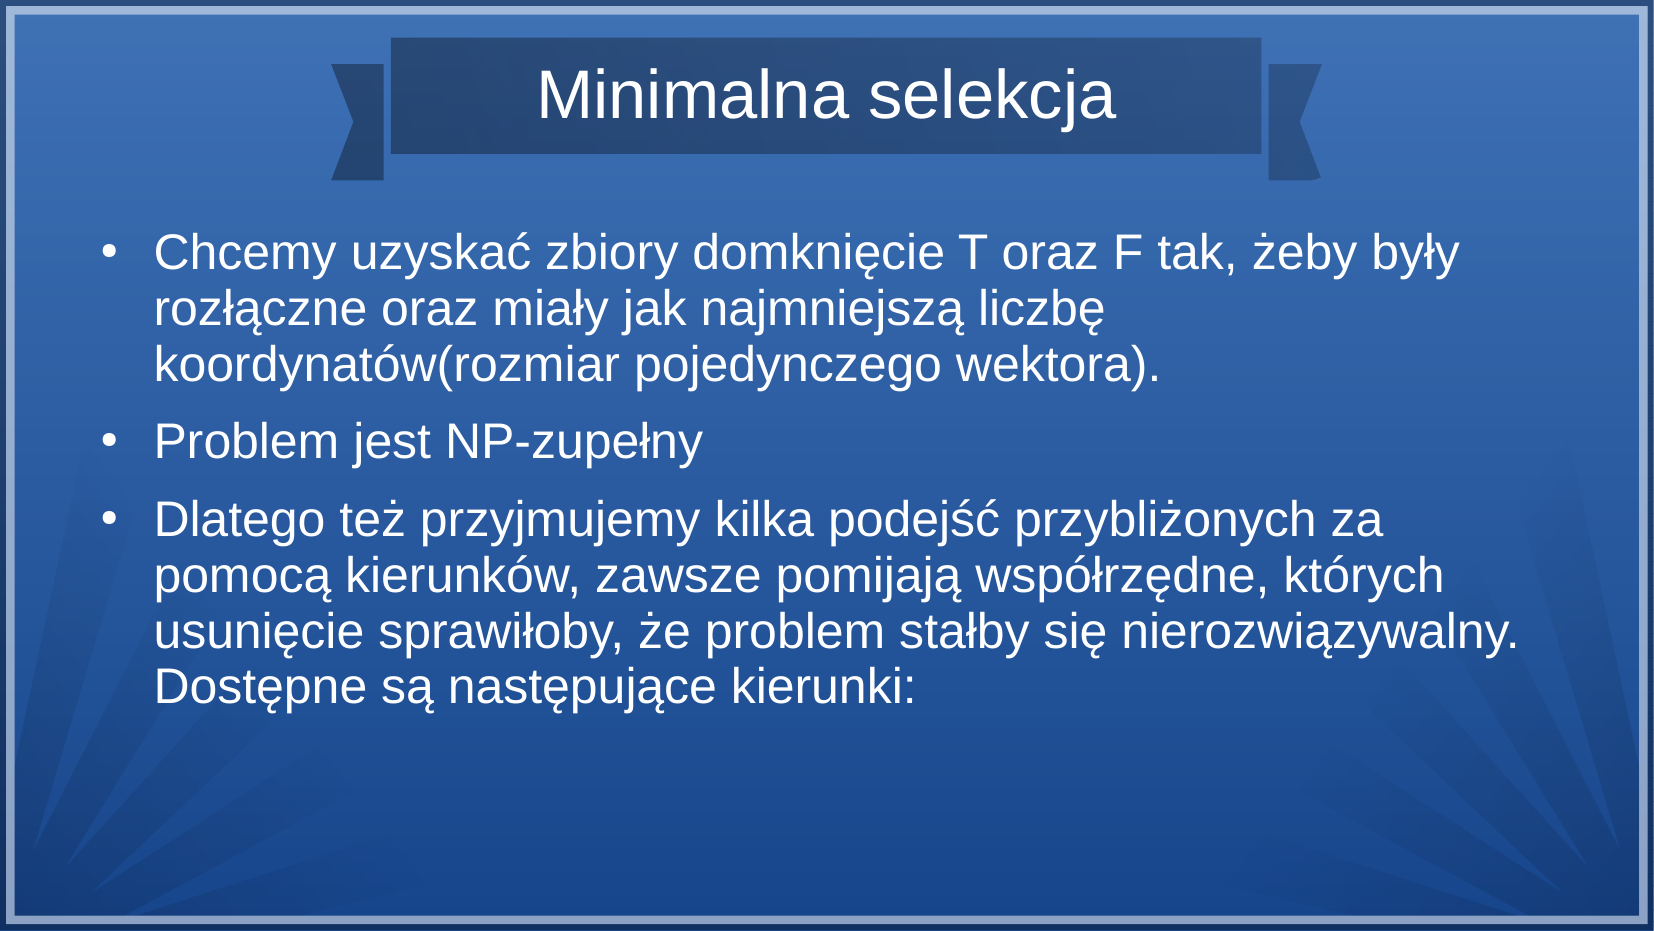

# Minimalna selekcja
Chcemy uzyskać zbiory domknięcie T oraz F tak, żeby były rozłączne oraz miały jak najmniejszą liczbę koordynatów(rozmiar pojedynczego wektora).
Problem jest NP-zupełny
Dlatego też przyjmujemy kilka podejść przybliżonych za pomocą kierunków, zawsze pomijają współrzędne, których usunięcie sprawiłoby, że problem stałby się nierozwiązywalny. Dostępne są następujące kierunki: